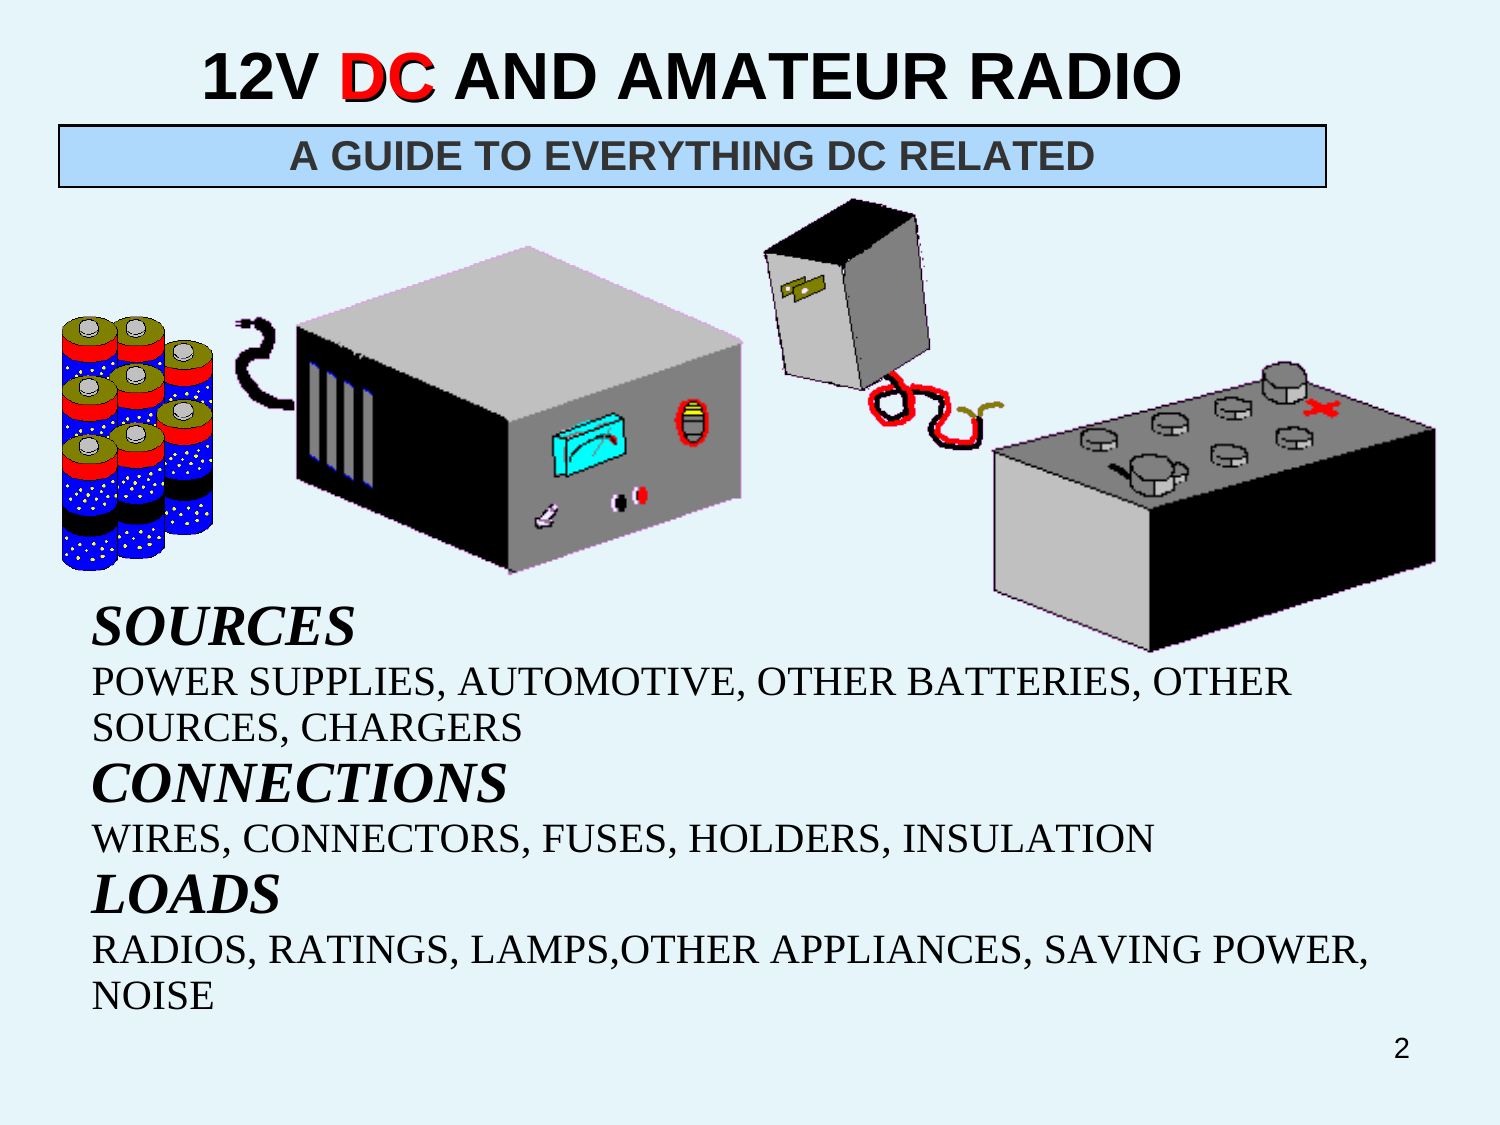

12V DC AND AMATEUR RADIO
A GUIDE TO EVERYTHING DC RELATED
SOURCES
POWER SUPPLIES, AUTOMOTIVE, OTHER BATTERIES, OTHER SOURCES, CHARGERS
CONNECTIONS
WIRES, CONNECTORS, FUSES, HOLDERS, INSULATION
LOADS
RADIOS, RATINGS, LAMPS,OTHER APPLIANCES, SAVING POWER, NOISE
2